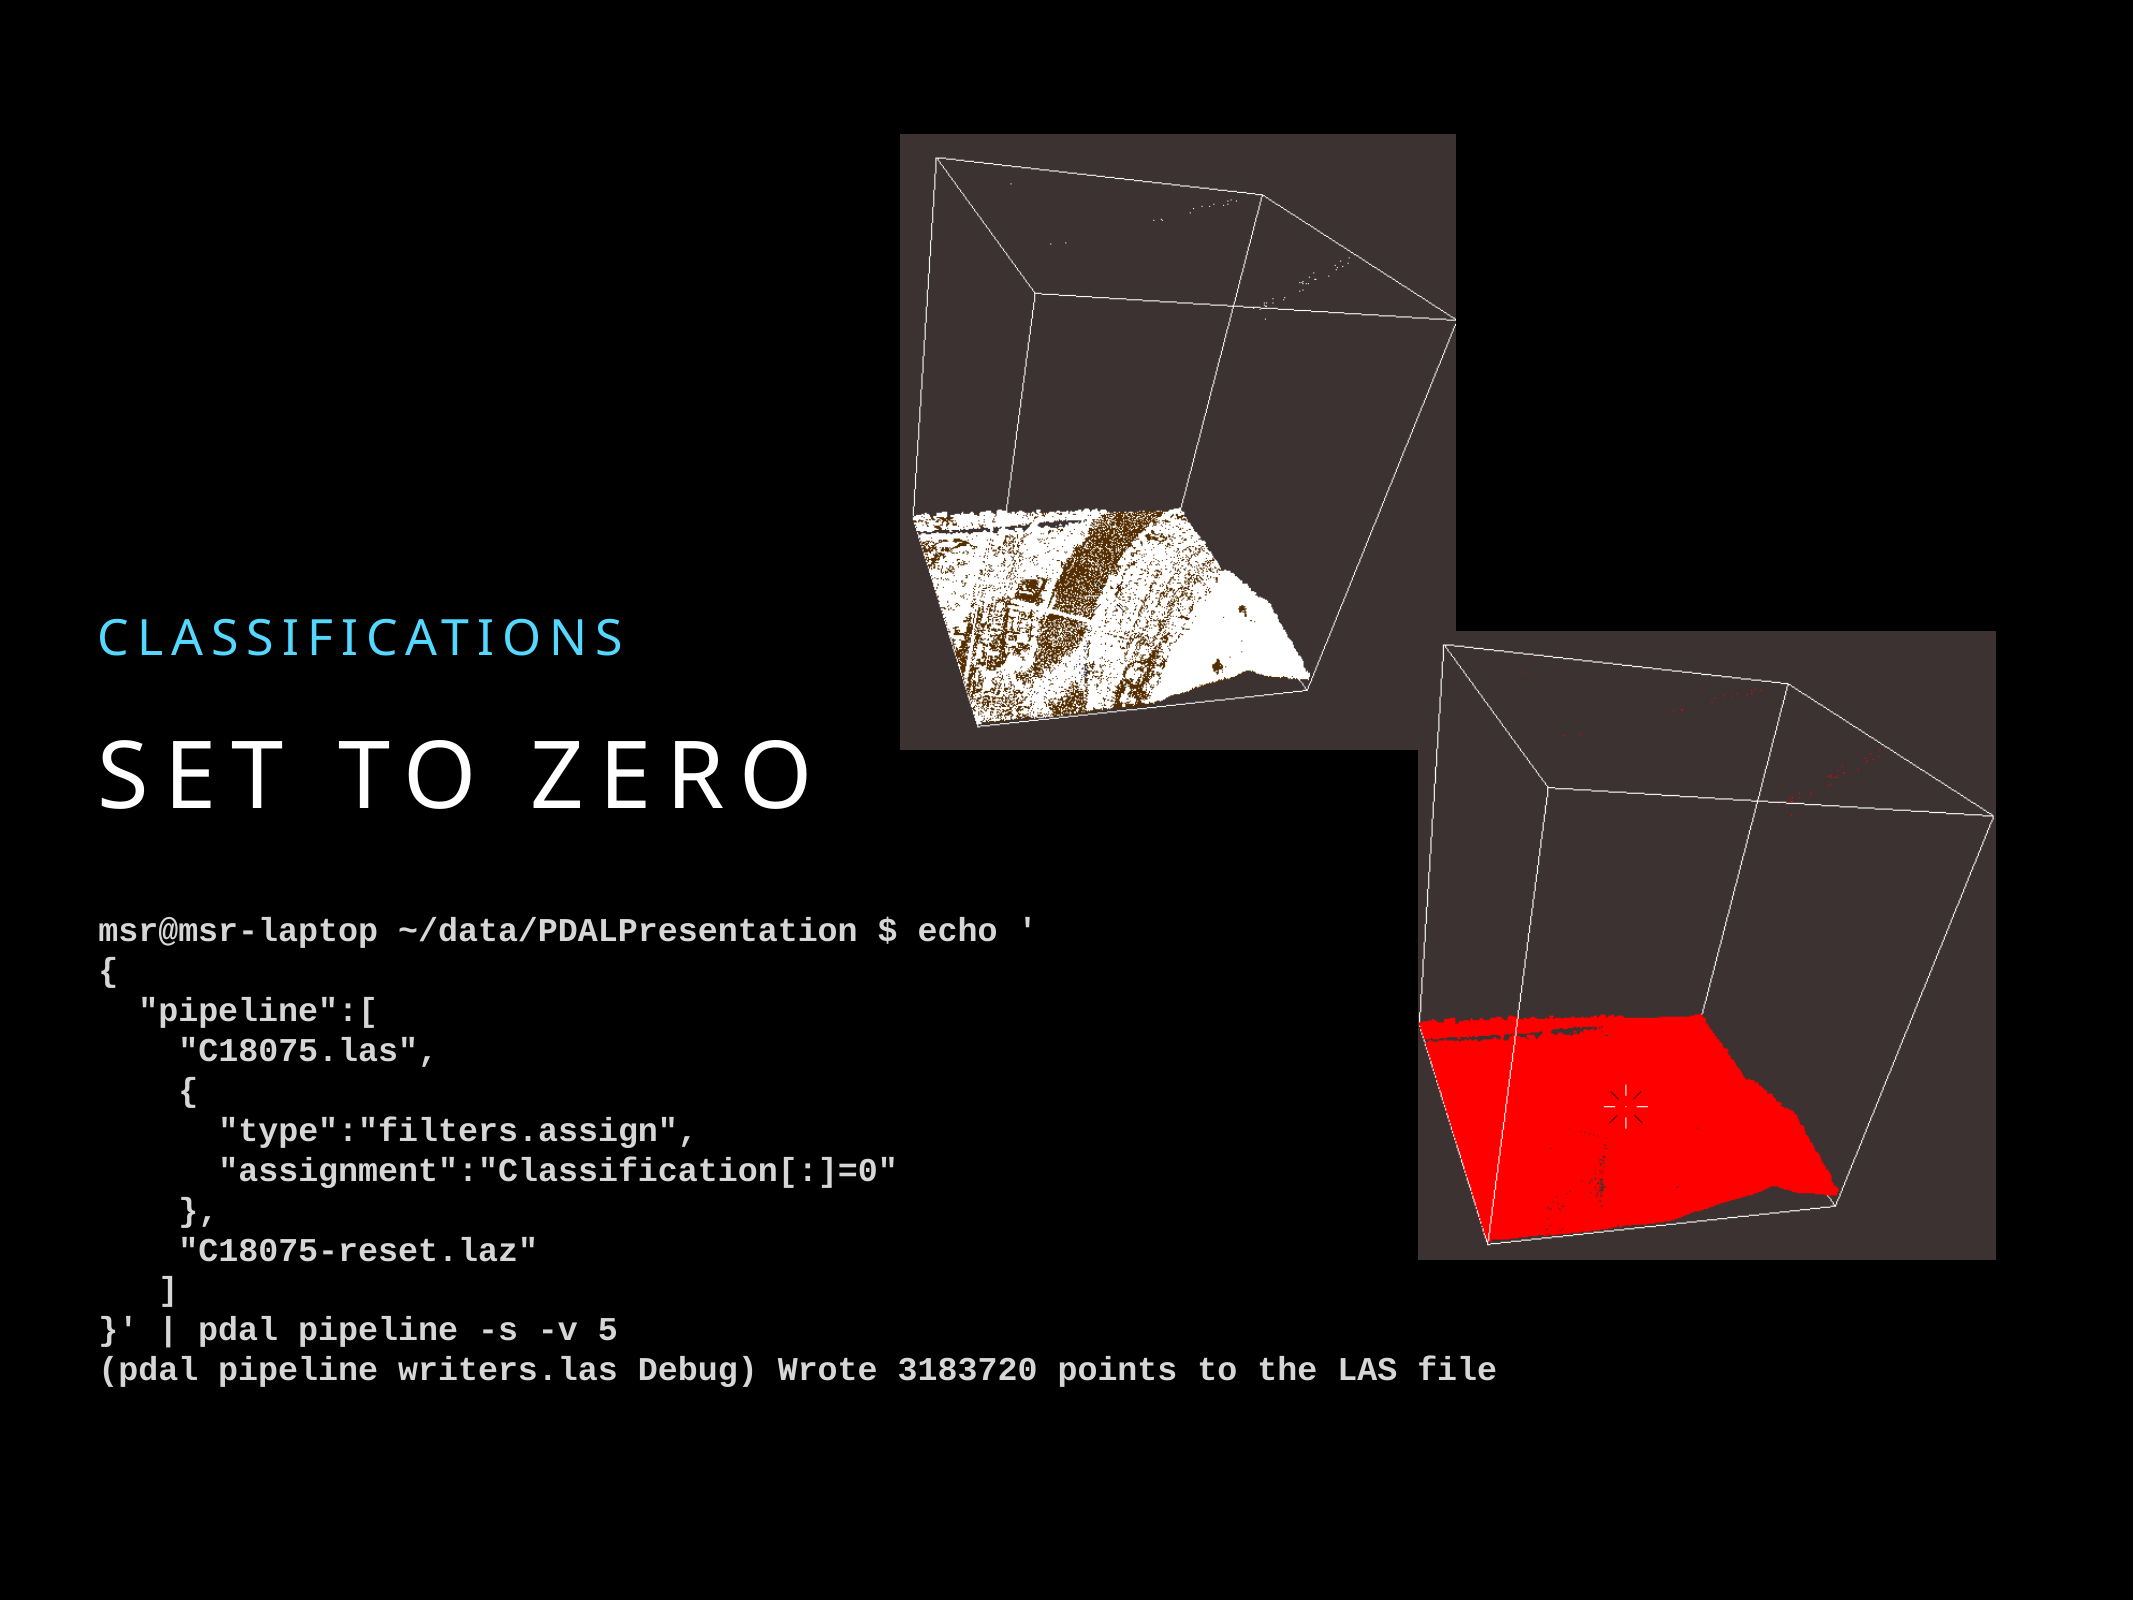

Classifications
# Set to Zero
msr@msr-laptop ~/data/PDALPresentation $ echo '
{
 "pipeline":[
 "C18075.las",
 {
 "type":"filters.assign",
 "assignment":"Classification[:]=0"
 },
 "C18075-reset.laz"
 ]
}' | pdal pipeline -s -v 5
(pdal pipeline writers.las Debug) Wrote 3183720 points to the LAS file